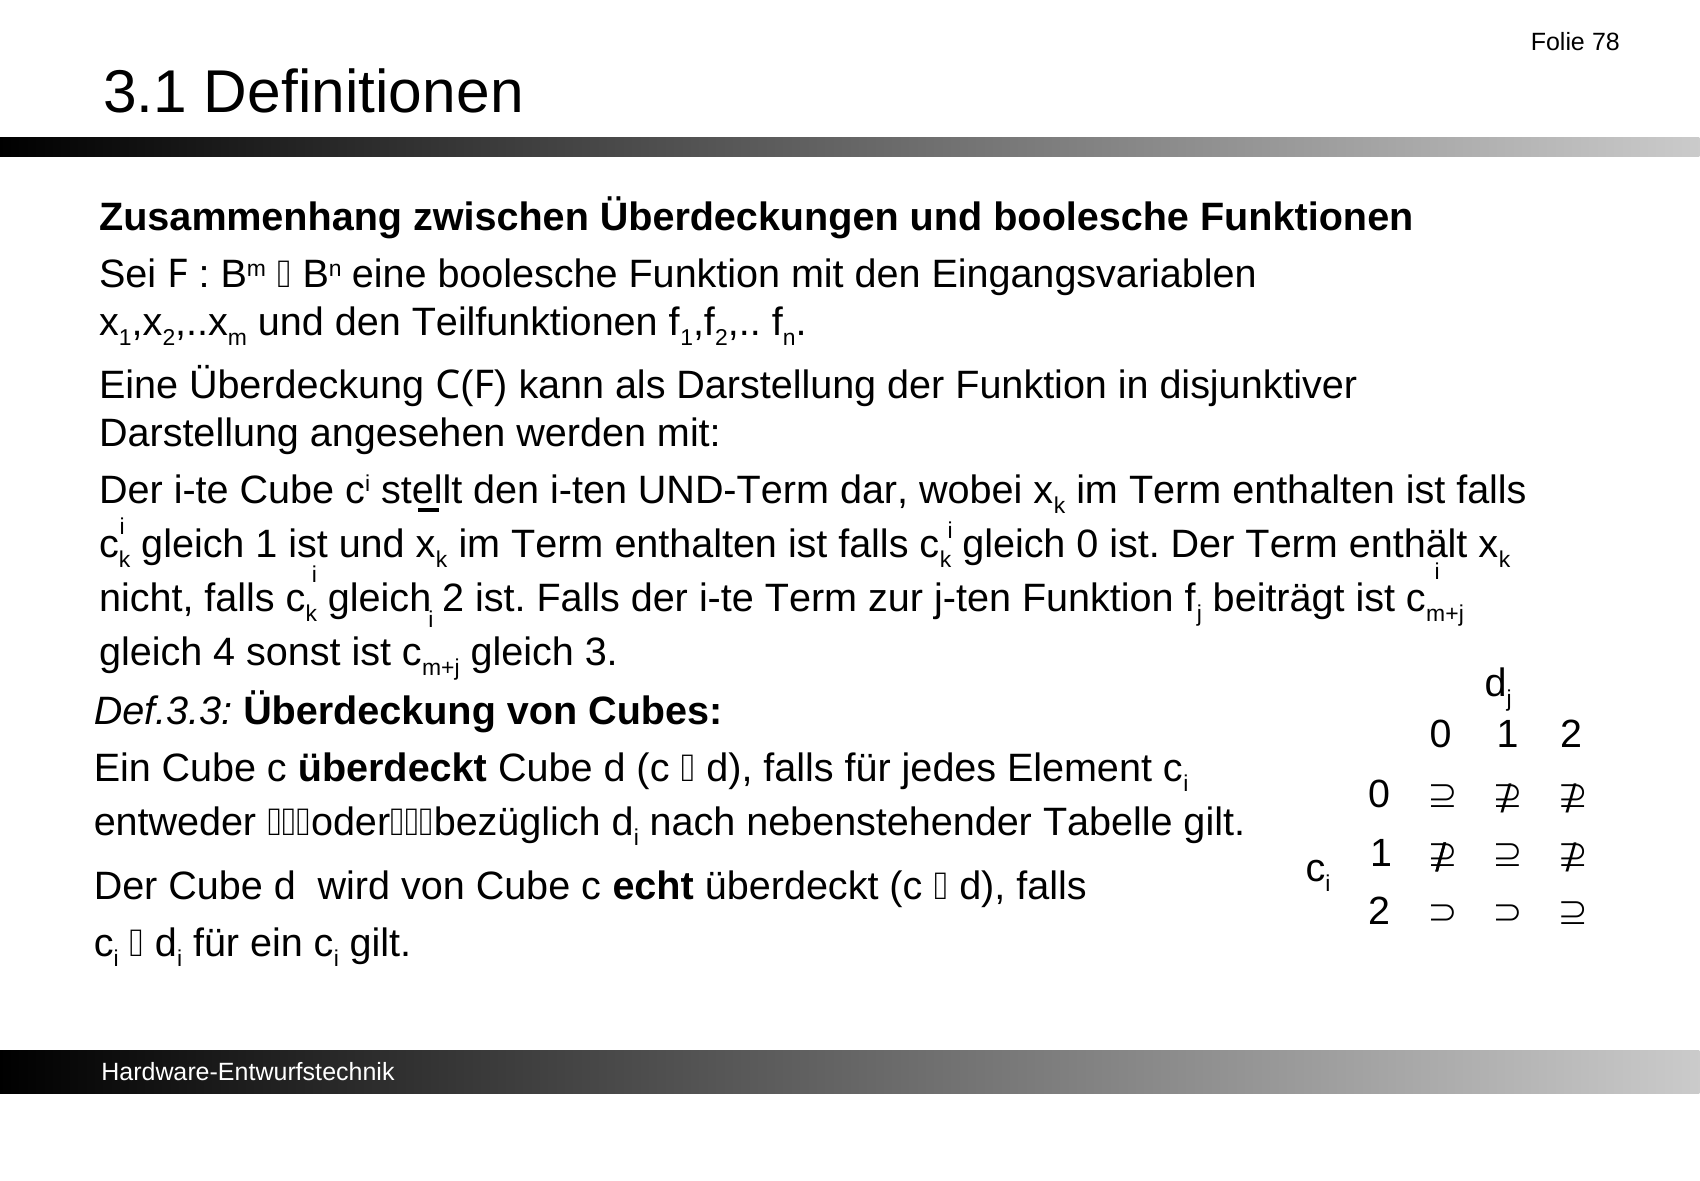

# 3.1 Definitionen
Zusammenhang zwischen Überdeckungen und boolesche Funktionen
Sei F : Bm  Bn eine boolesche Funktion mit den Eingangsvariablen
x1,x2,..xm und den Teilfunktionen f1,f2,.. fn.
Eine Überdeckung C(F) kann als Darstellung der Funktion in disjunktiver Darstellung angesehen werden mit:
Der i-te Cube ci stellt den i-ten UND-Term dar, wobei xk im Term enthalten ist falls ck gleich 1 ist und xk im Term enthalten ist falls ck gleich 0 ist. Der Term enthält xk nicht, falls ck gleich 2 ist. Falls der i-te Term zur j-ten Funktion fj beiträgt ist cm+j gleich 4 sonst ist cm+j gleich 3.
i
i
i
i
i
dj
Def.3.3: Überdeckung von Cubes:
Ein Cube c überdeckt Cube d (c  d), falls für jedes Element ci entweder oderbezüglich di nach nebenstehender Tabelle gilt.
Der Cube d wird von Cube c echt überdeckt (c  d), falls
ci  di für ein ci gilt.
ci